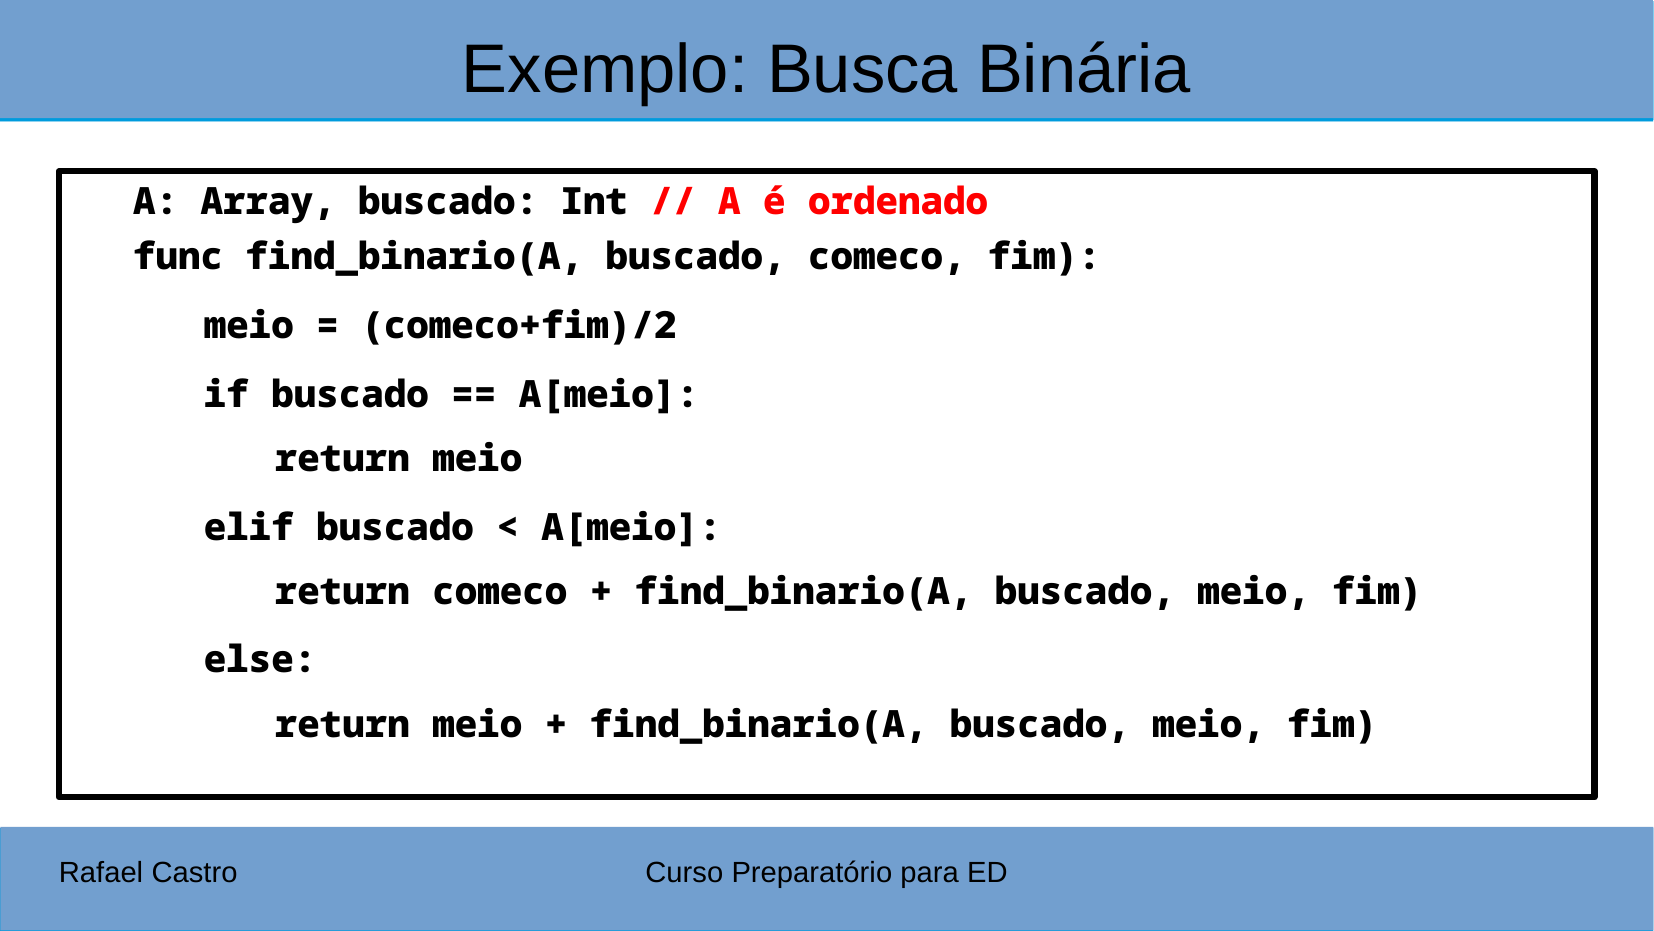

# Exemplo: Busca Binária
A: Array, buscado: Int // A é ordenado
func find_binario(A, buscado, comeco, fim):
meio = (comeco+fim)/2
if buscado == A[meio]:
return meio
elif buscado < A[meio]:
return comeco + find_binario(A, buscado, meio, fim)
else:
return meio + find_binario(A, buscado, meio, fim)
Curso Preparatório para ED